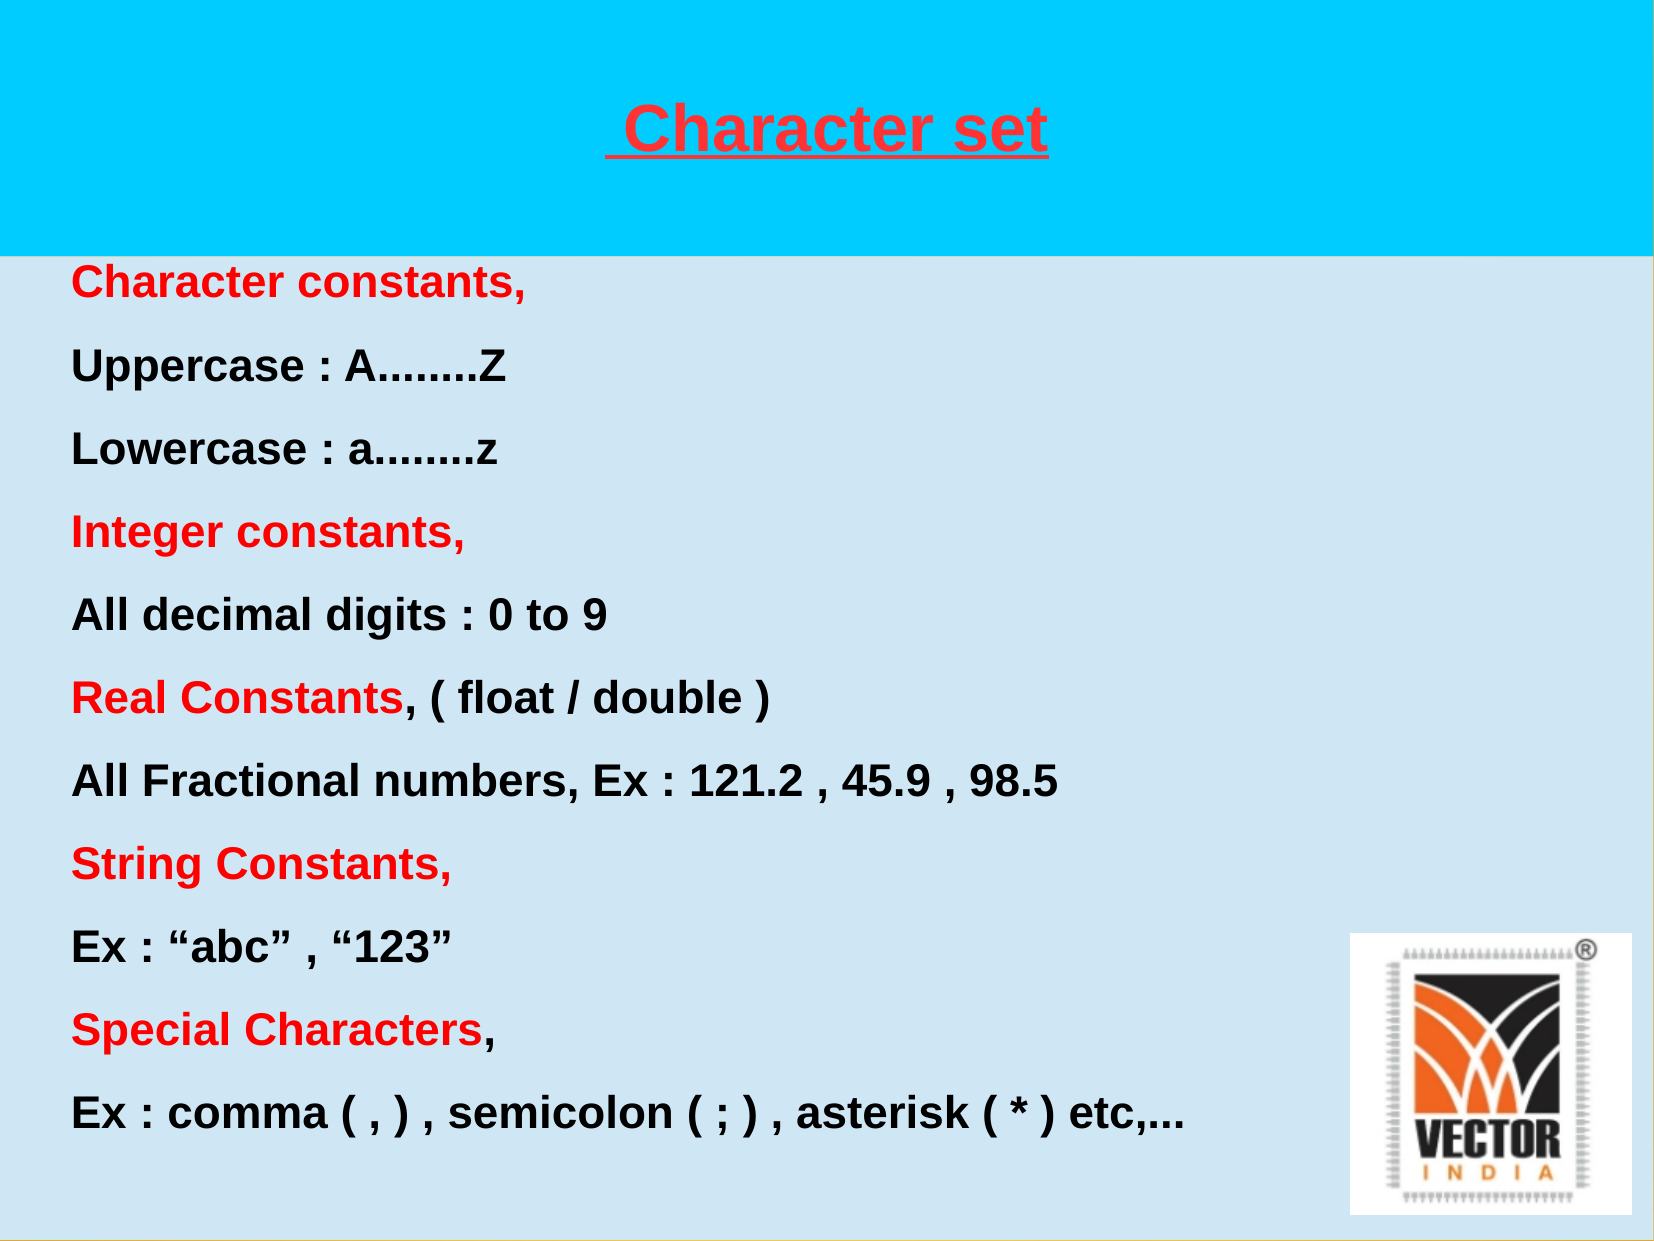

# Character set
Character constants,
Uppercase : A........Z
Lowercase : a........z
Integer constants,
All decimal digits : 0 to 9
Real Constants, ( float / double )
All Fractional numbers, Ex : 121.2 , 45.9 , 98.5
String Constants,
Ex : “abc” , “123”
Special Characters,
Ex : comma ( , ) , semicolon ( ; ) , asterisk ( * ) etc,...